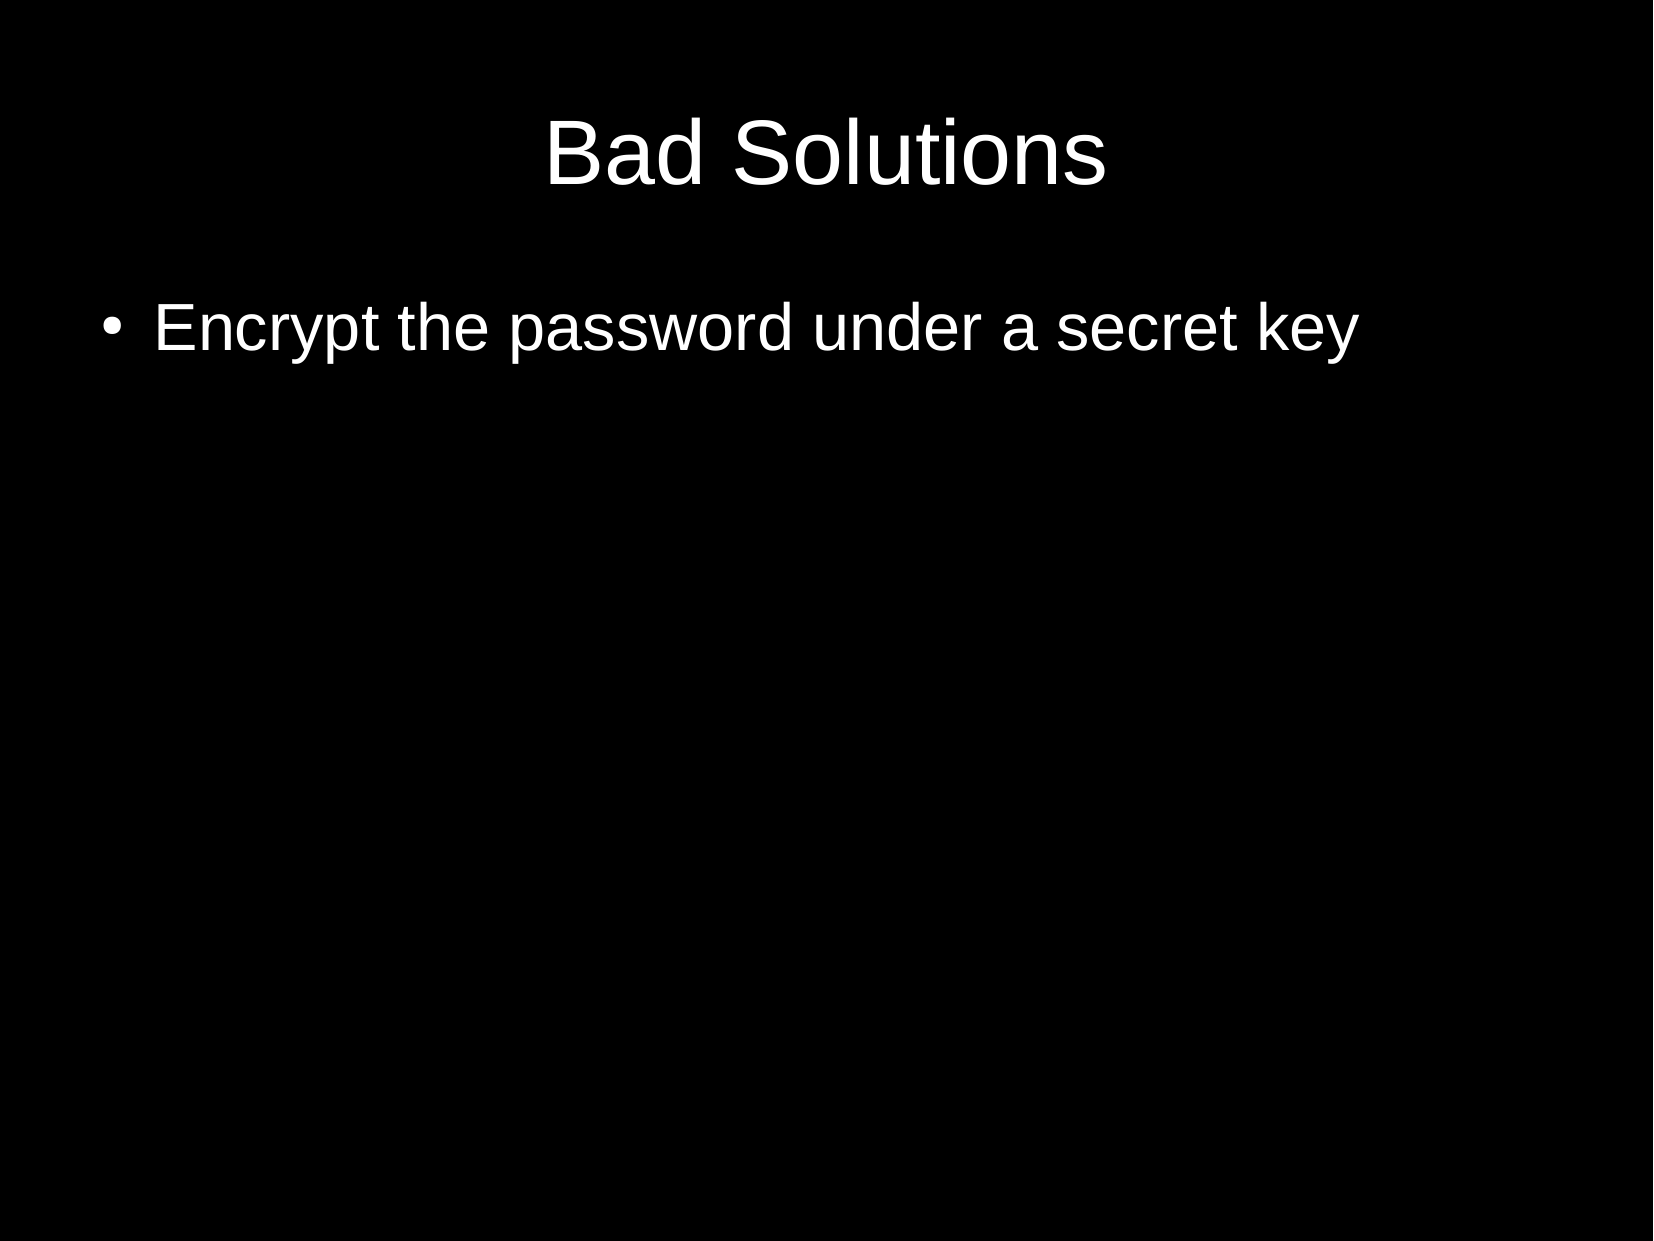

# Bad Solutions
Encrypt the password under a secret key